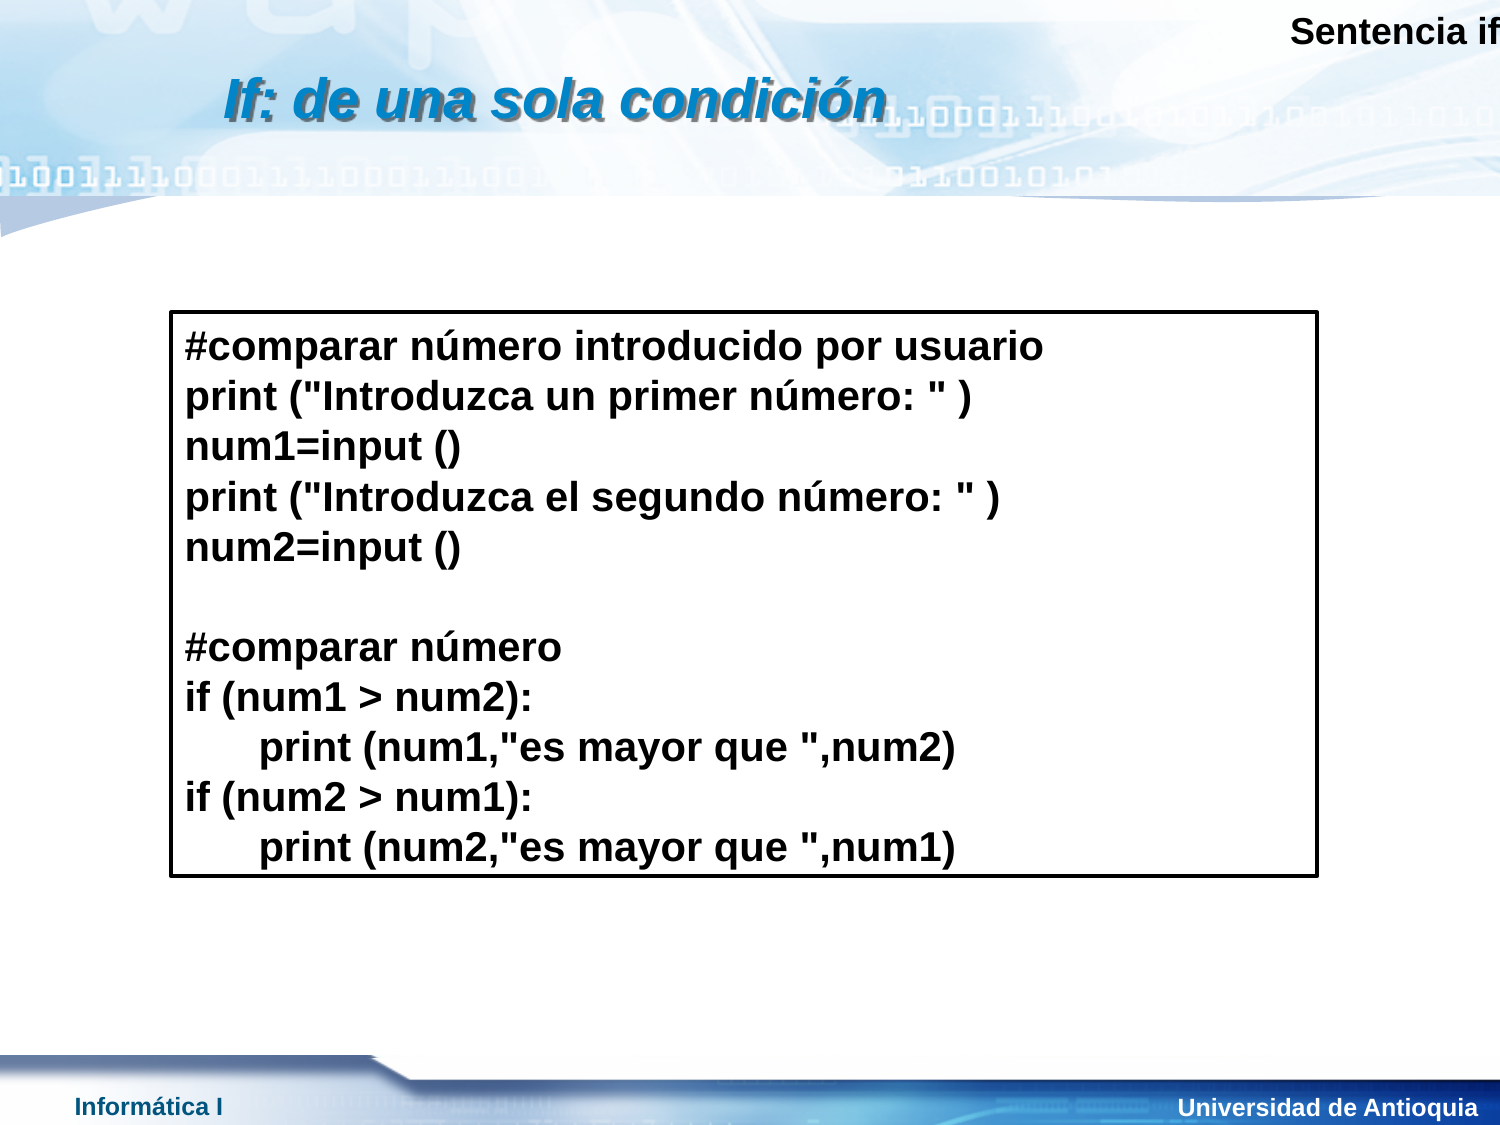

Sentencia if
# If: de una sola condición
#comparar número introducido por usuario
print ("Introduzca un primer número: " )
num1=input ()
print ("Introduzca el segundo número: " )
num2=input ()
#comparar número
if (num1 > num2):
	print (num1,"es mayor que ",num2)
if (num2 > num1):
	print (num2,"es mayor que ",num1)